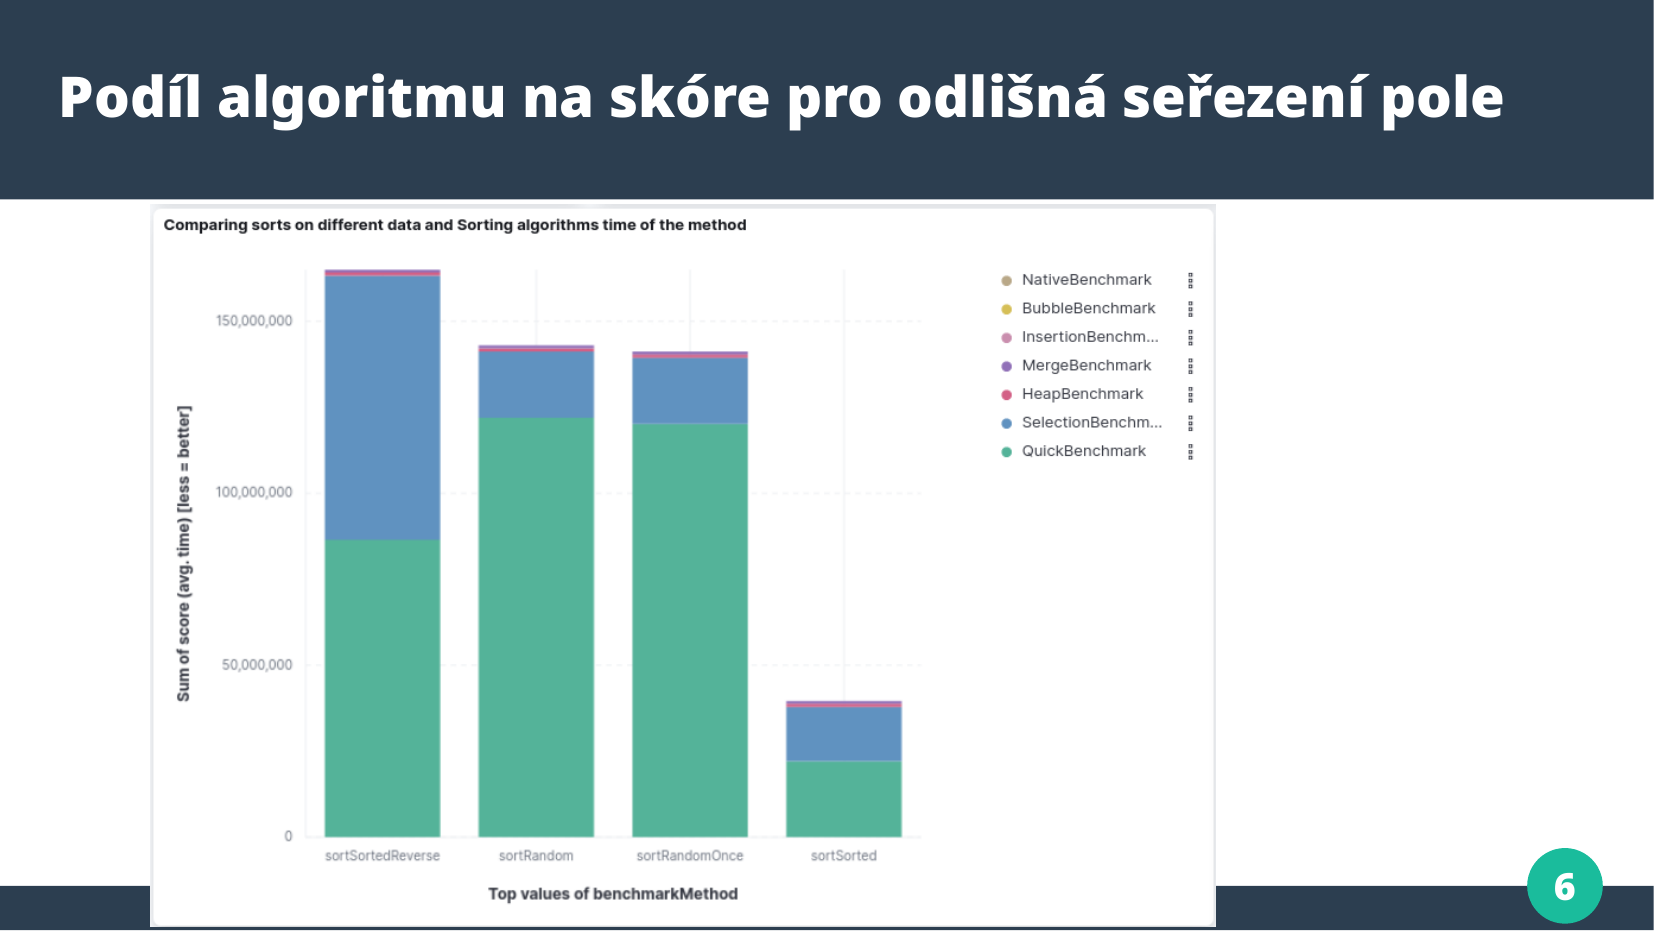

# Podíl algoritmu na skóre pro odlišná seřezení pole